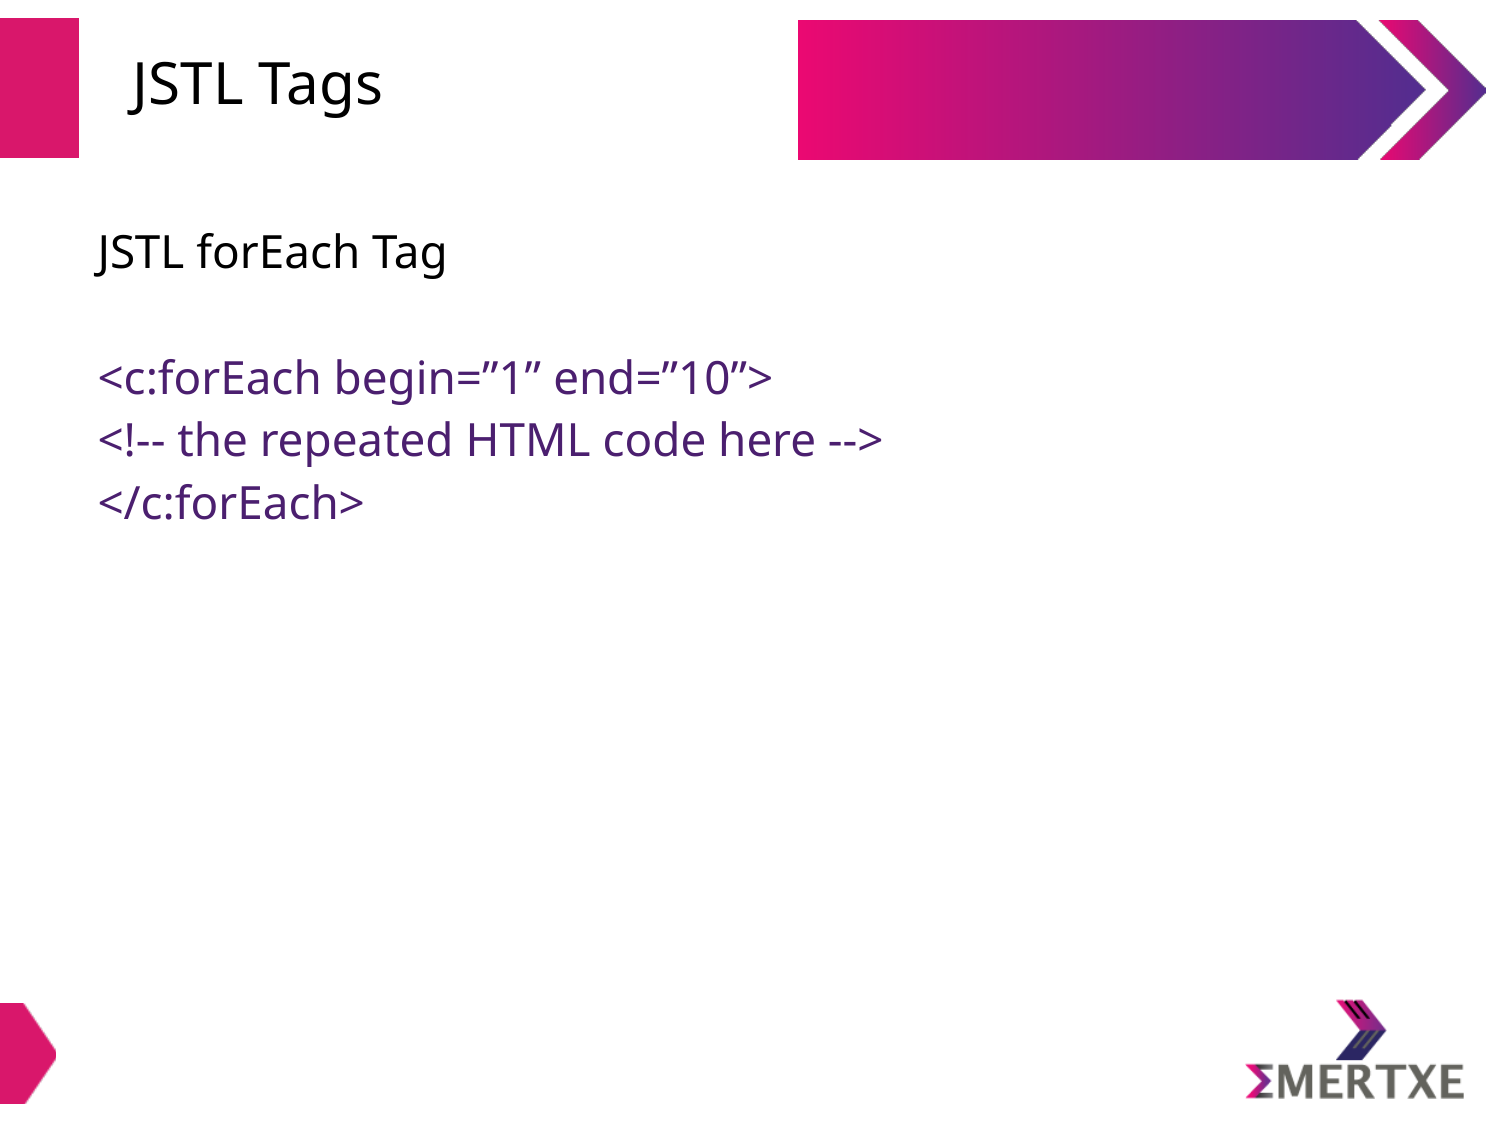

JSTL Tags
JSTL forEach Tag
<c:forEach begin=”1” end=”10”>
<!-- the repeated HTML code here -->
</c:forEach>